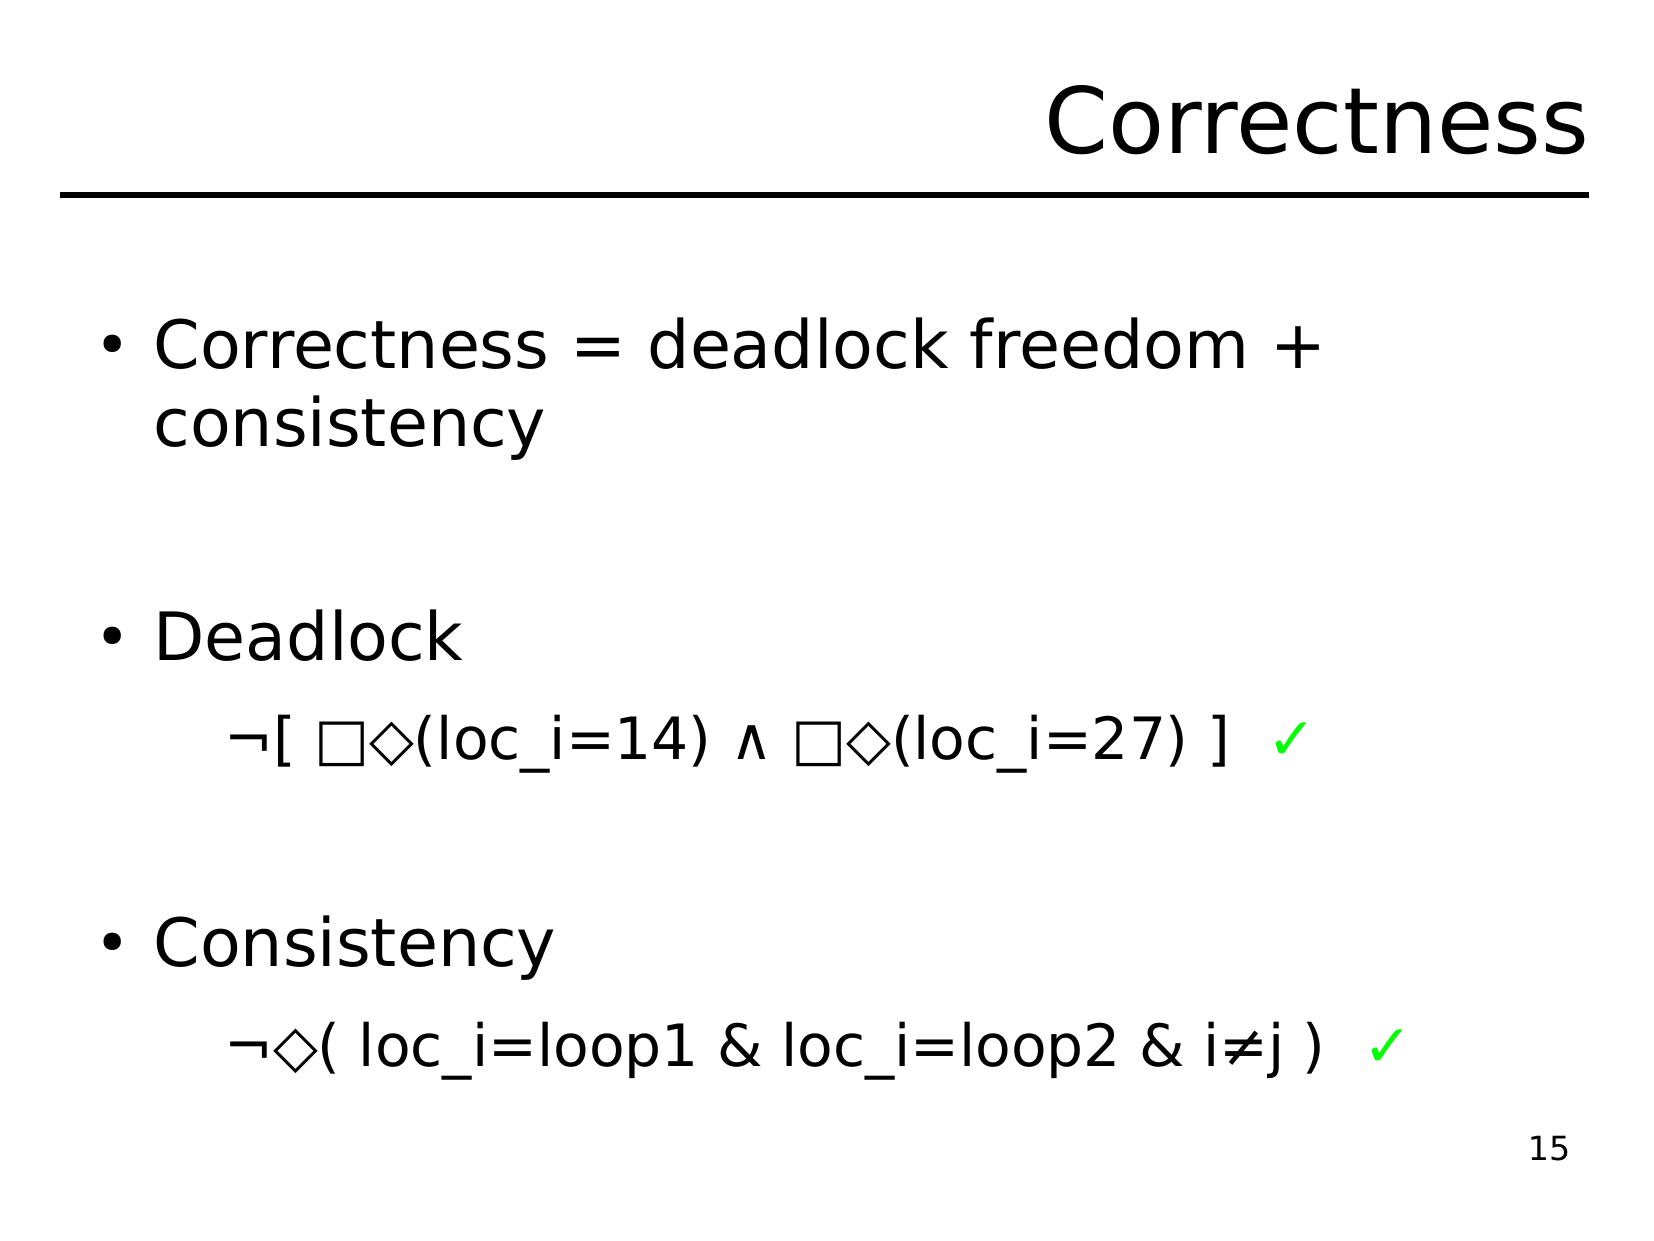

# Correctness
Correctness = deadlock freedom + consistency
Deadlock
¬[ □◇(loc_i=14) ∧ □◇(loc_i=27) ] ✓
Consistency
¬◇( loc_i=loop1 & loc_i=loop2 & i≠j ) ✓
15